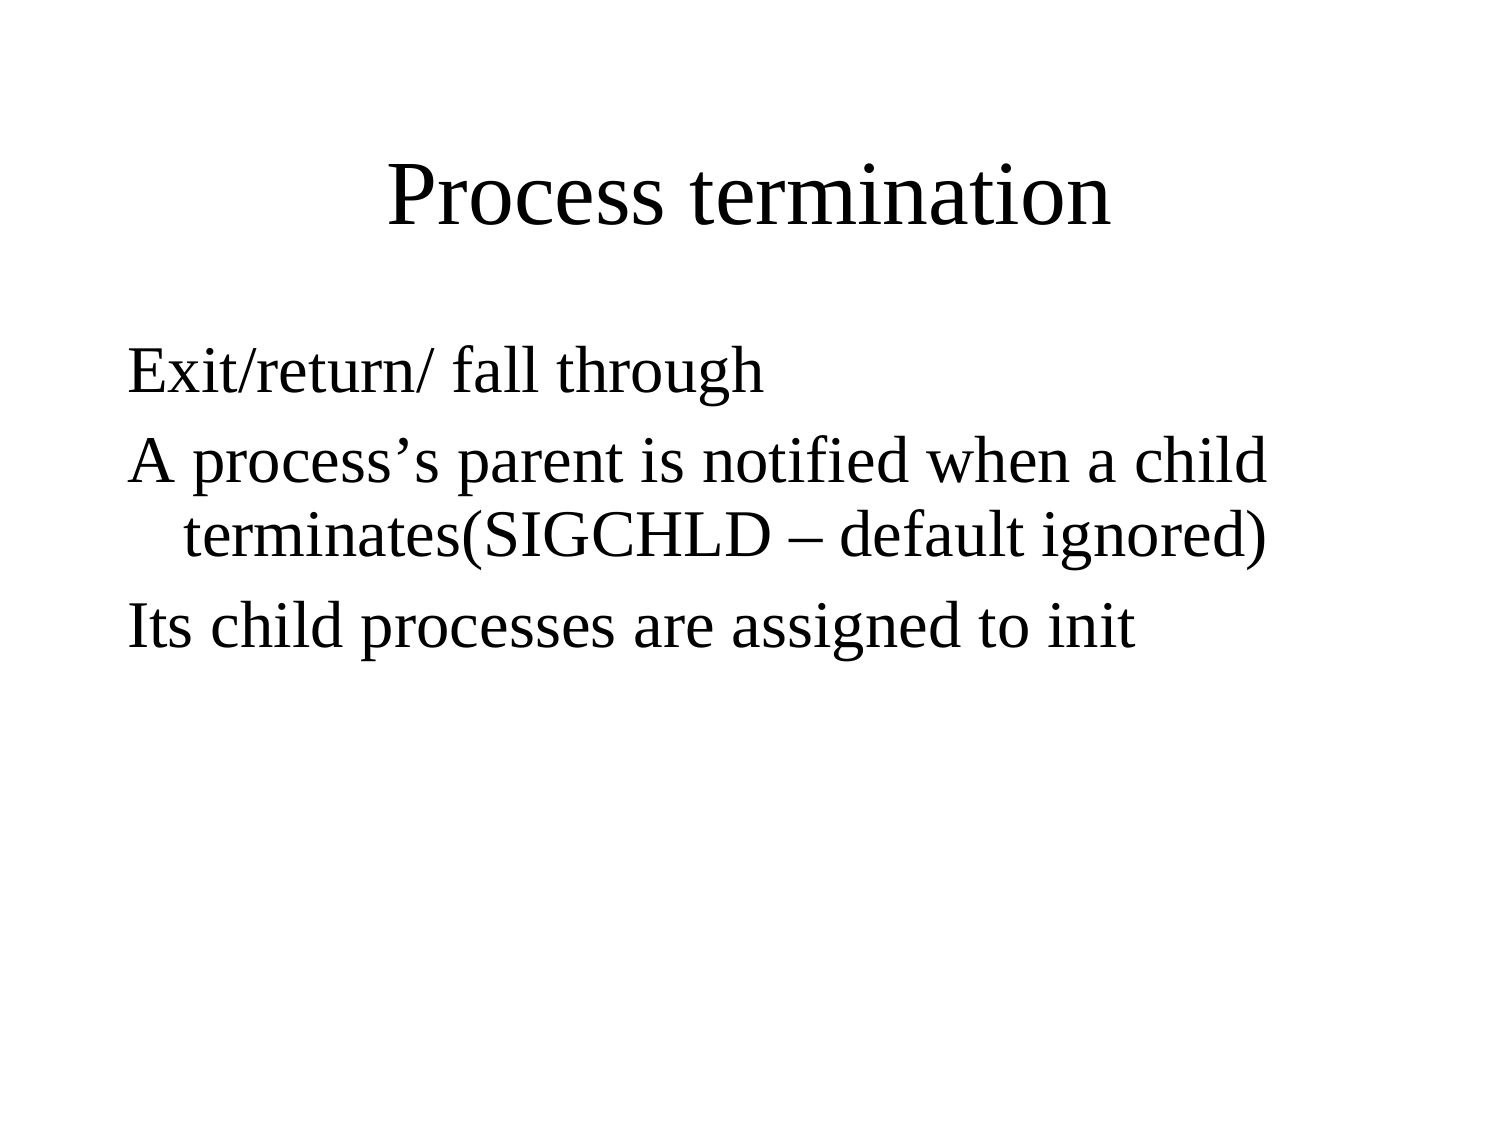

# Process termination
Exit/return/ fall through
A process’s parent is notified when a child terminates(SIGCHLD – default ignored)
Its child processes are assigned to init